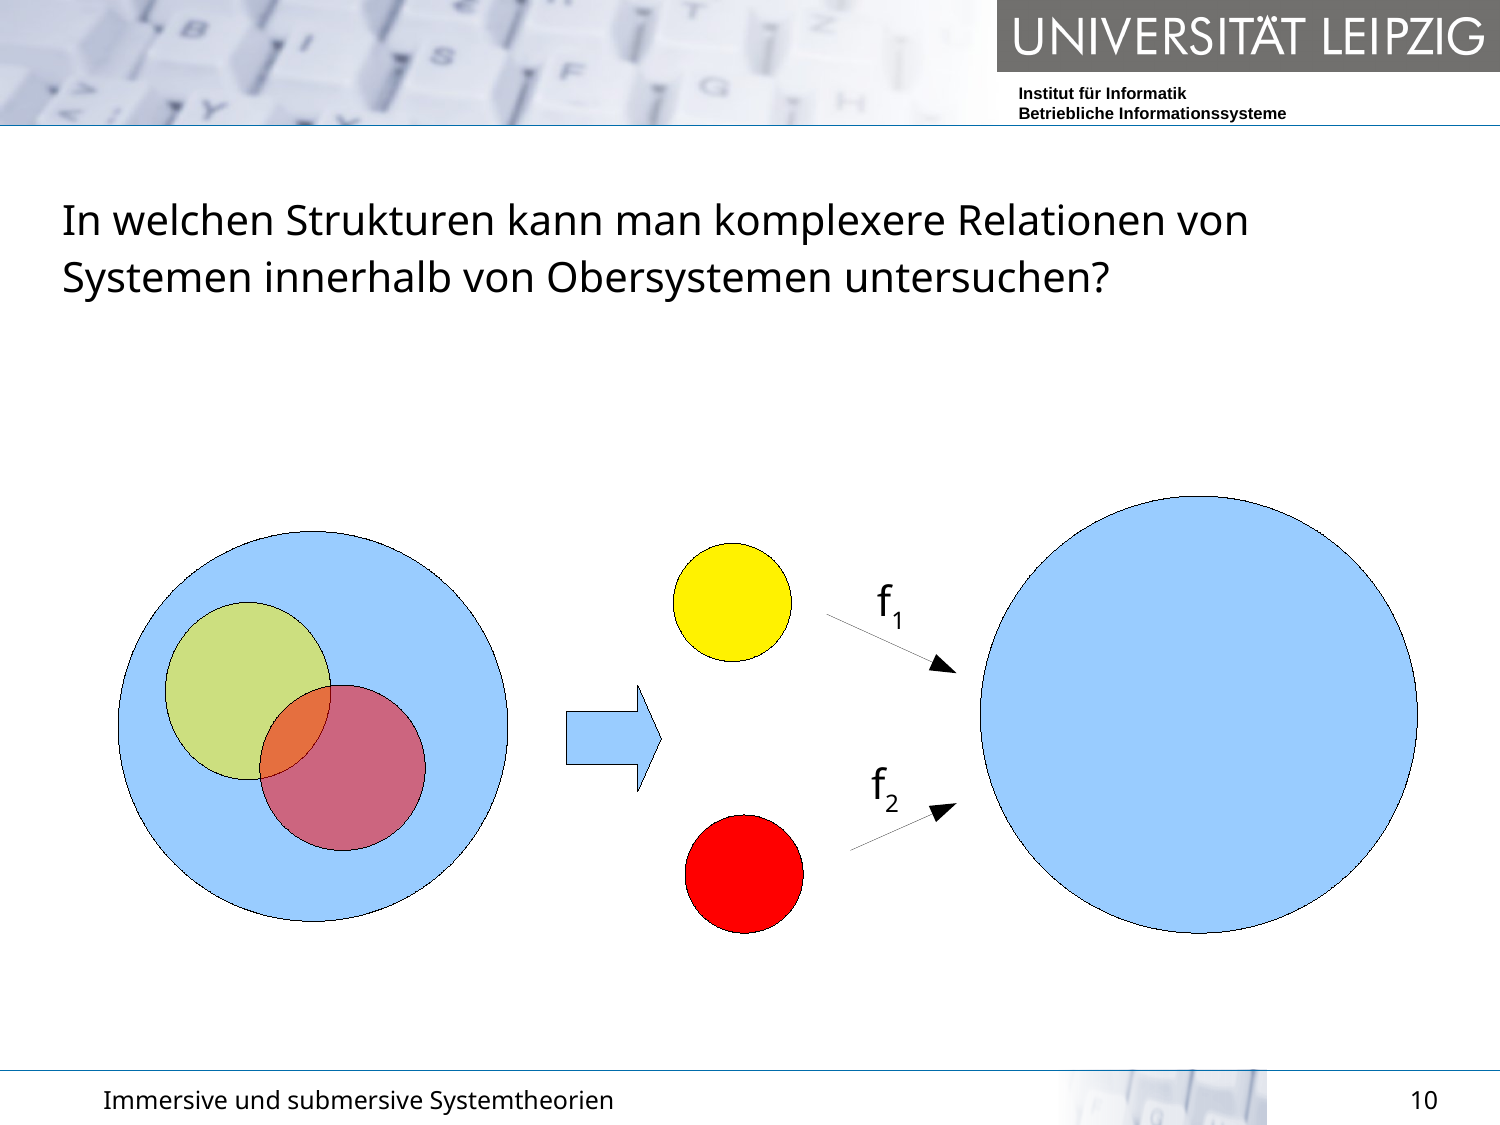

# In welchen Strukturen kann man komplexere Relationen von Systemen innerhalb von Obersystemen untersuchen?
f1
f2
Immersive und submersive Systemtheorien
10